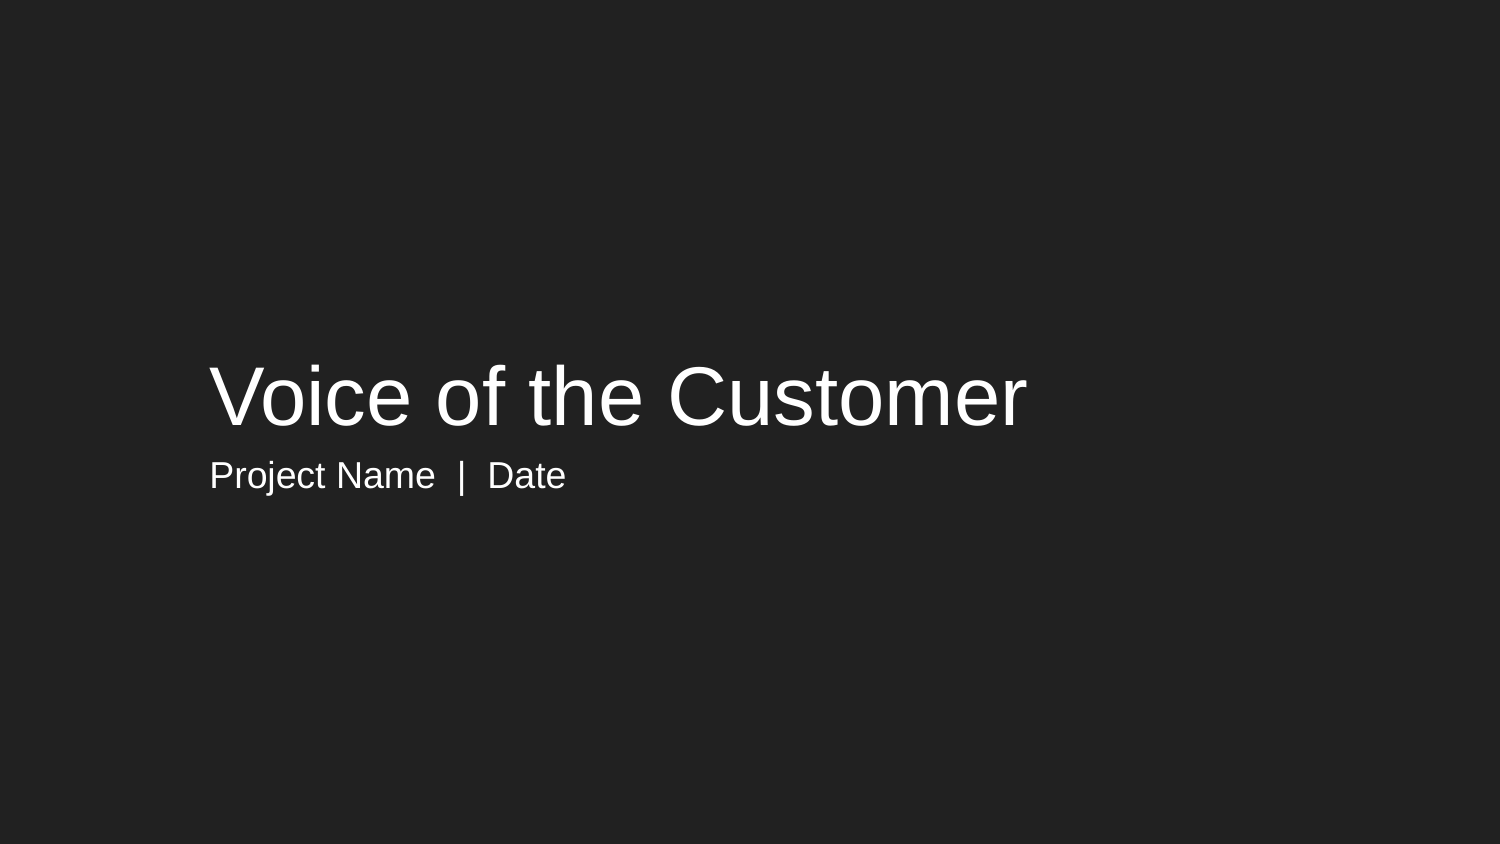

Voice of the Customer
Project Name | Date